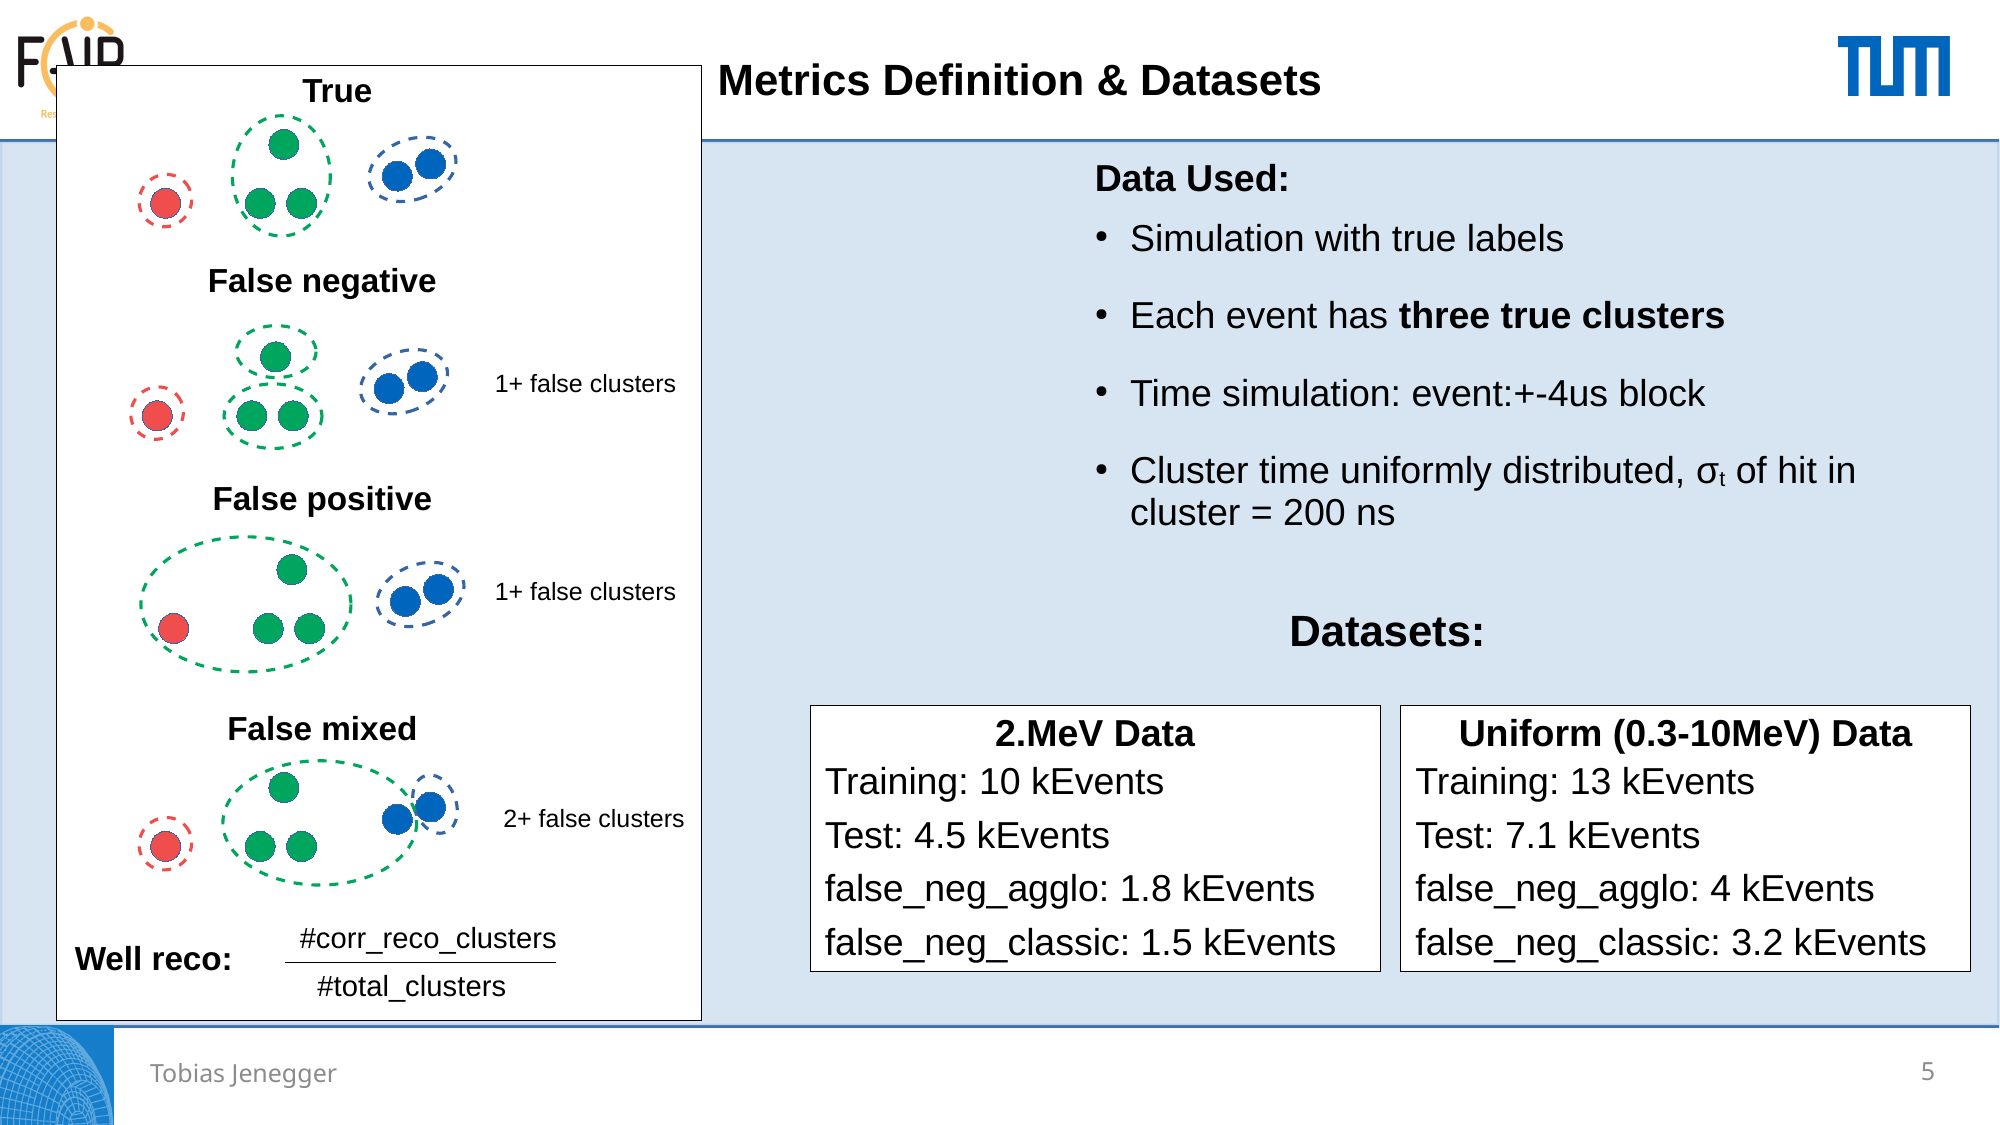

Metrics Definition & Datasets
True
False negative
1+ false clusters
False positive
1+ false clusters
False mixed
2+ false clusters
Data Used:
Simulation with true labels
Each event has three true clusters
Time simulation: event:+-4us block
Cluster time uniformly distributed, σt of hit in cluster = 200 ns
Datasets:
2.MeV Data
Training: 10 kEvents
Test: 4.5 kEvents
false_neg_agglo: 1.8 kEvents
false_neg_classic: 1.5 kEvents
Uniform (0.3-10MeV) Data
Training: 13 kEvents
Test: 7.1 kEvents
false_neg_agglo: 4 kEvents
false_neg_classic: 3.2 kEvents
#corr_reco_clusters
Well reco:
#total_clusters
5